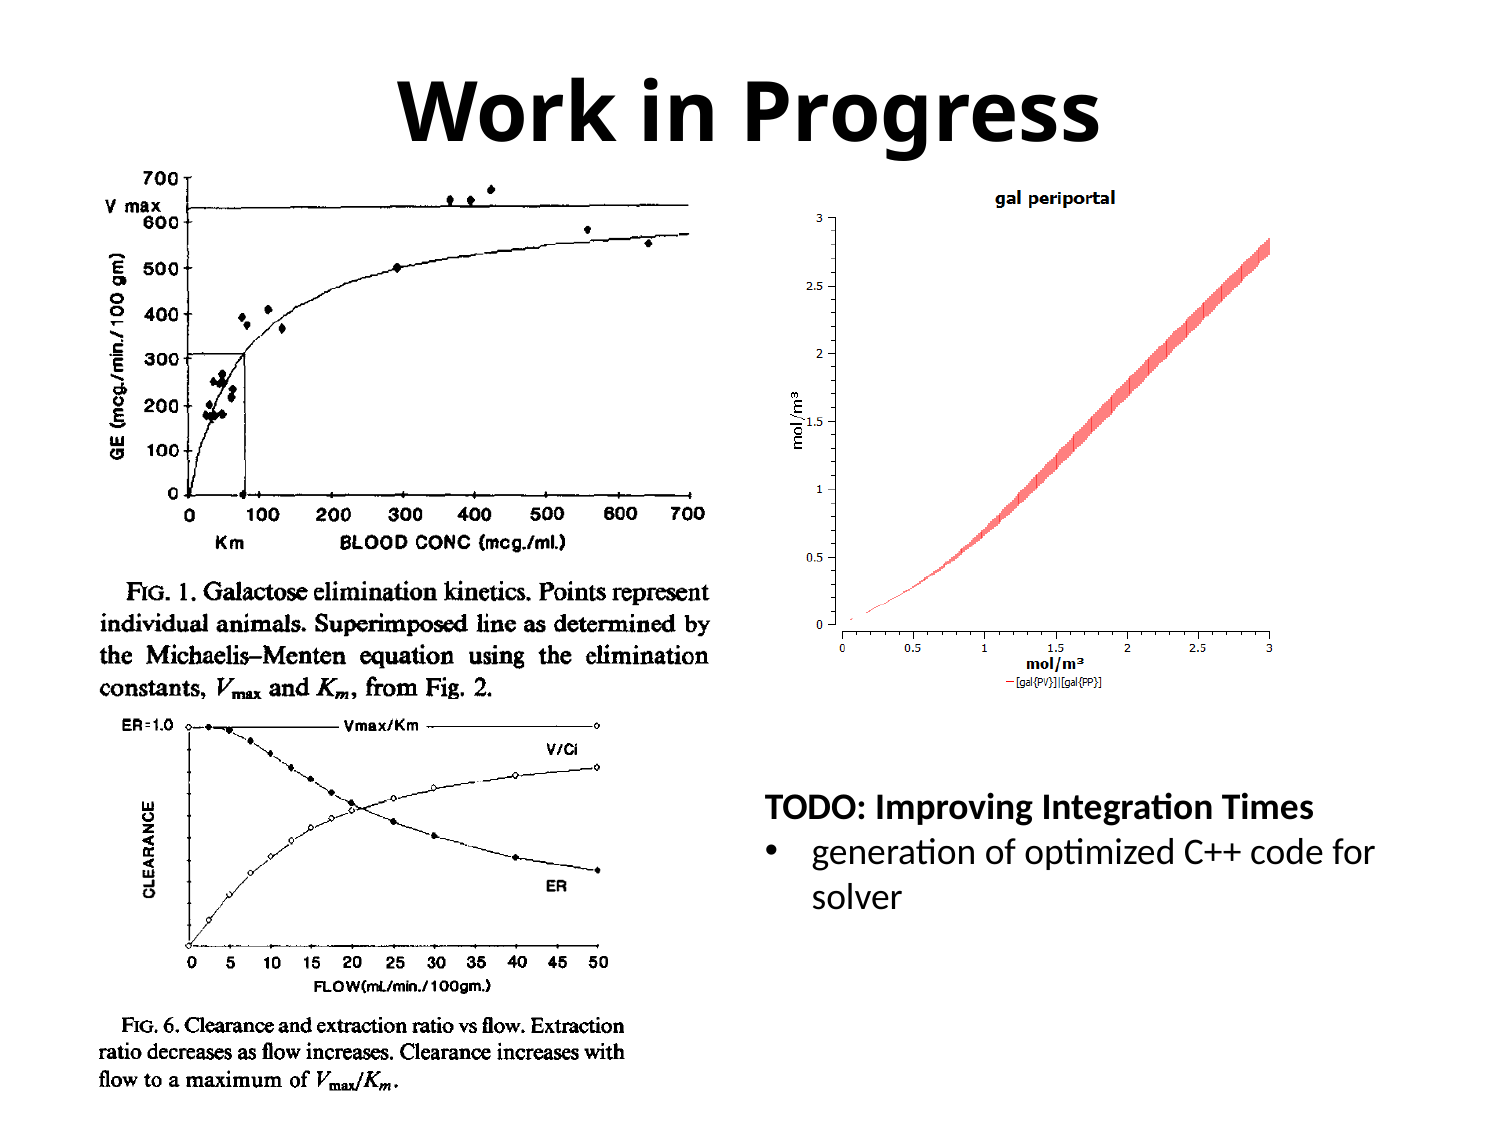

# Work in Progress
TODO: Improving Integration Times
generation of optimized C++ code for solver